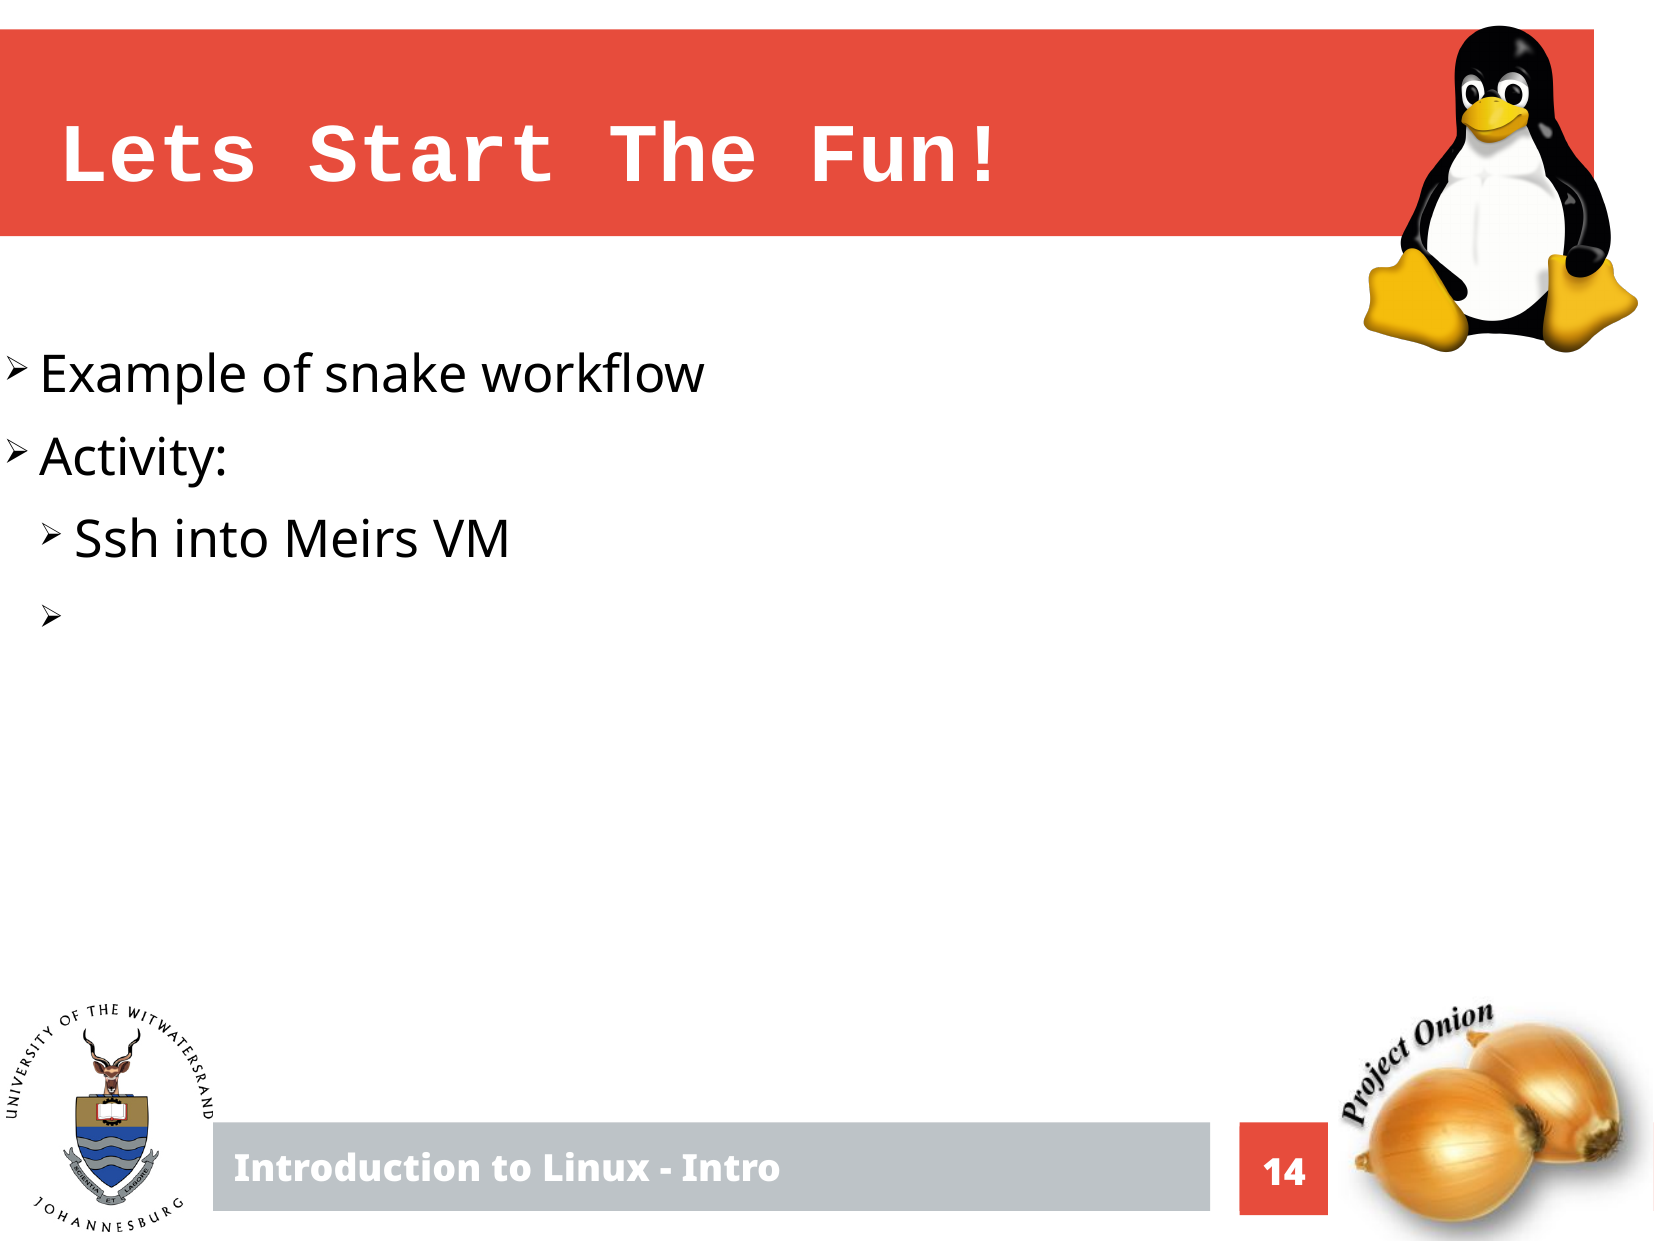

# Lets Start The Fun!
Example of snake workflow
Activity:
Ssh into Meirs VM
 Introduction to Linux - Intro
14